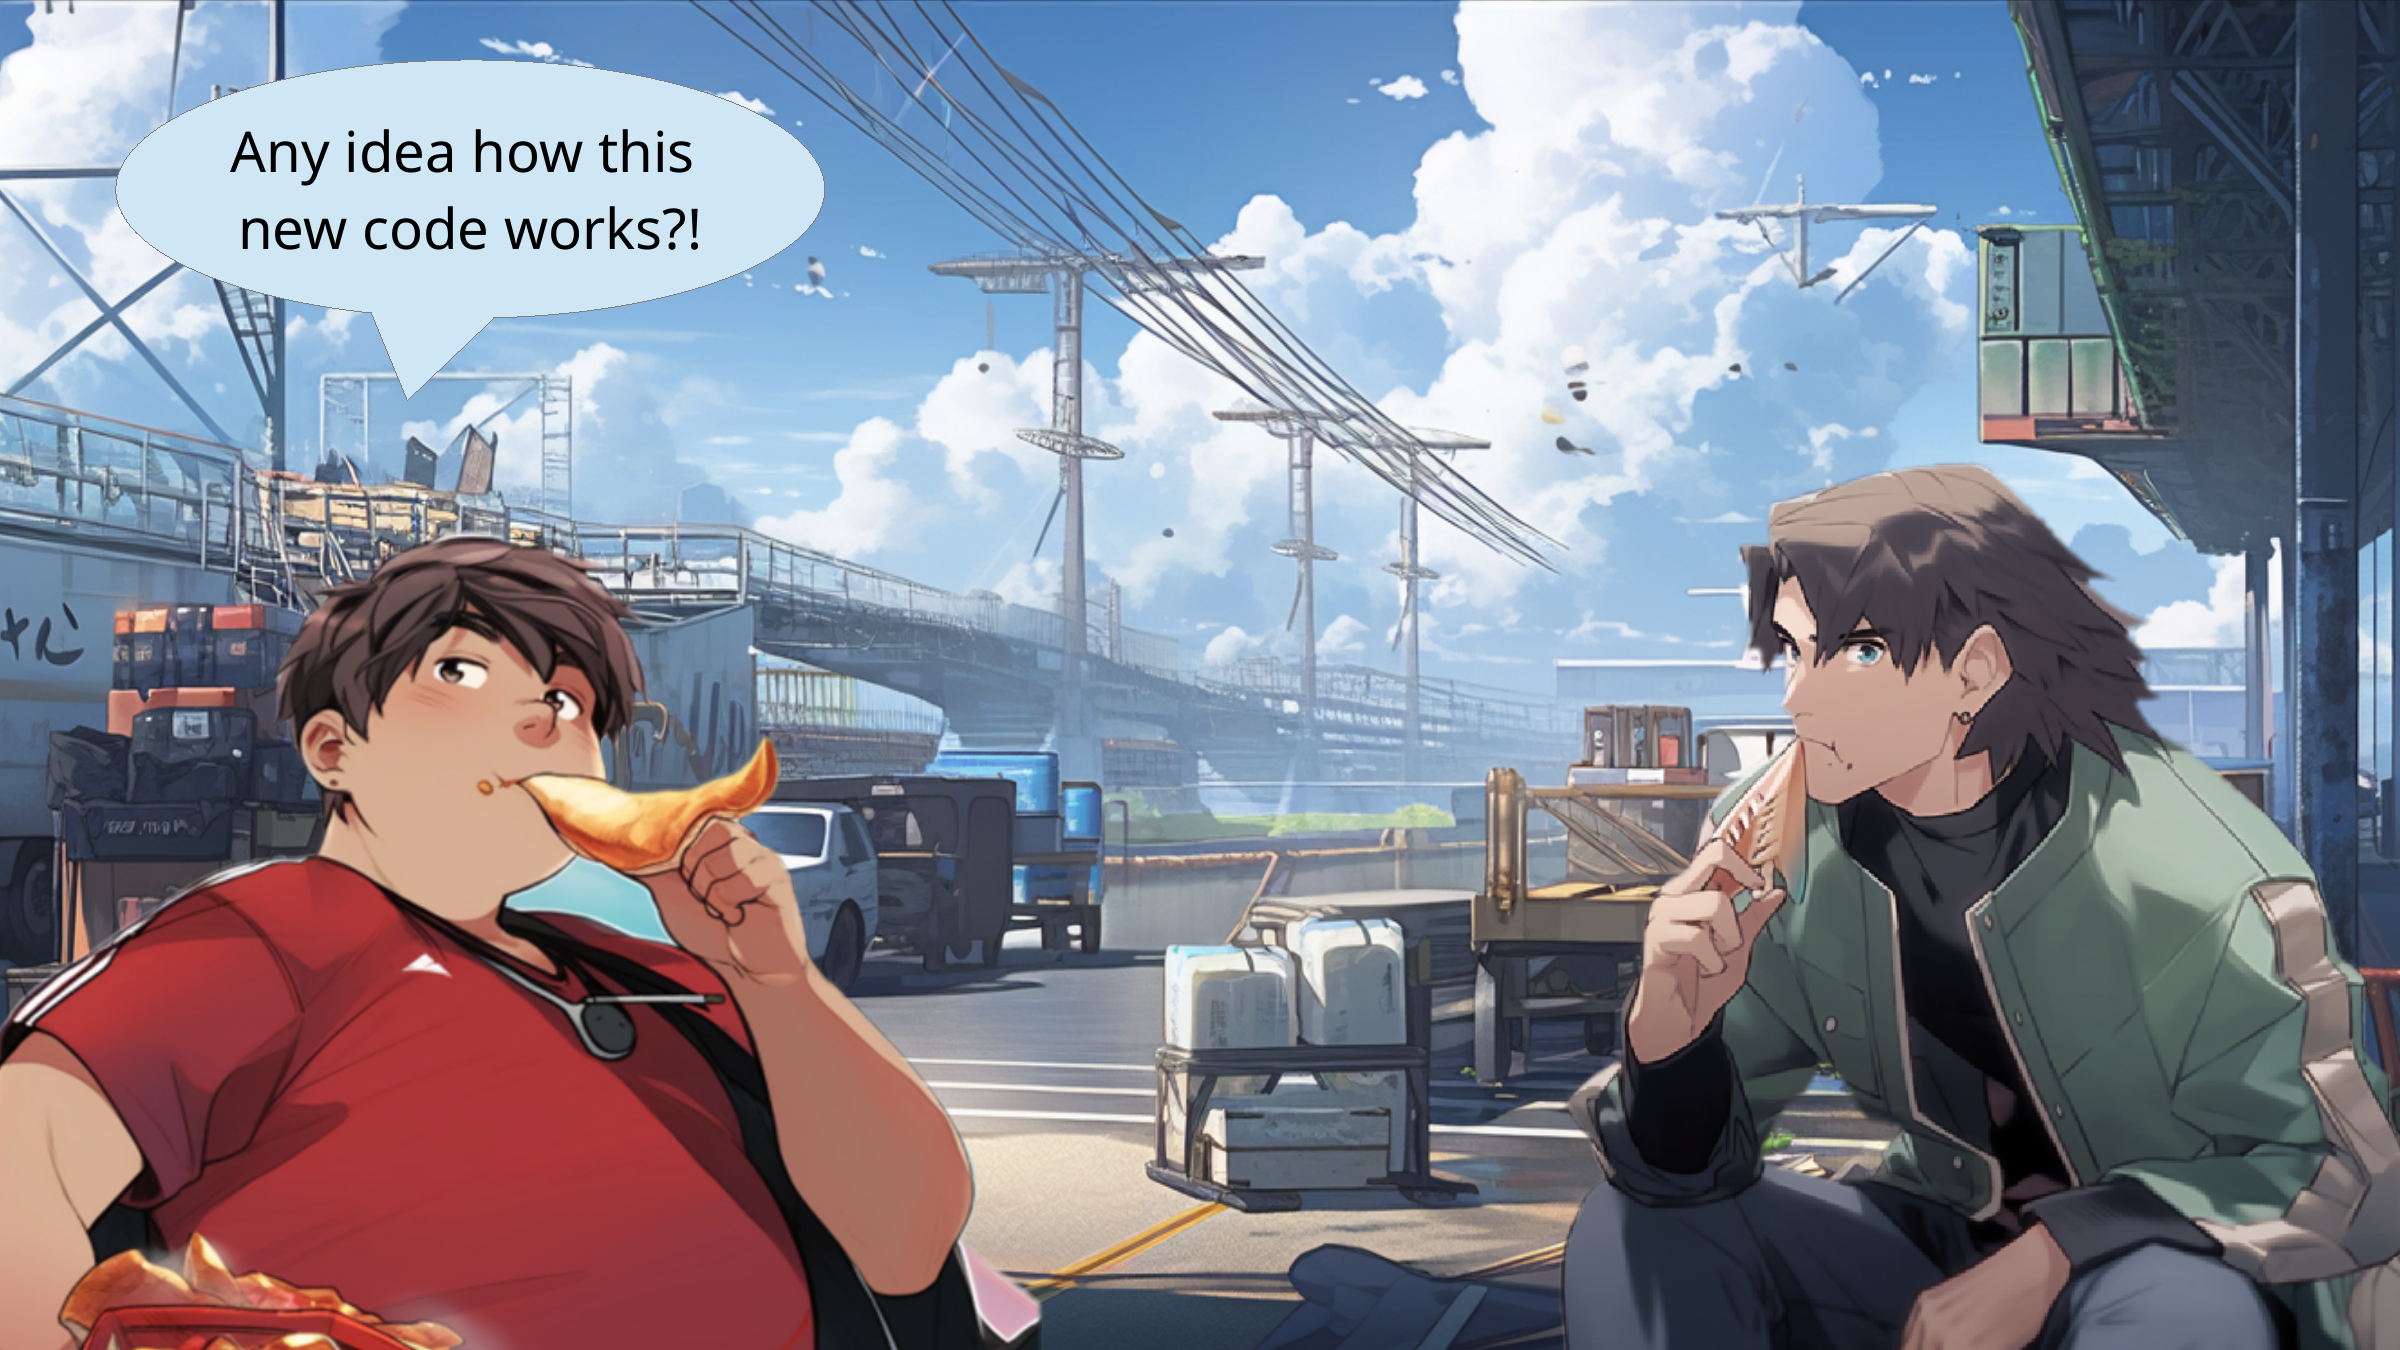

Any idea how this
new code works?!